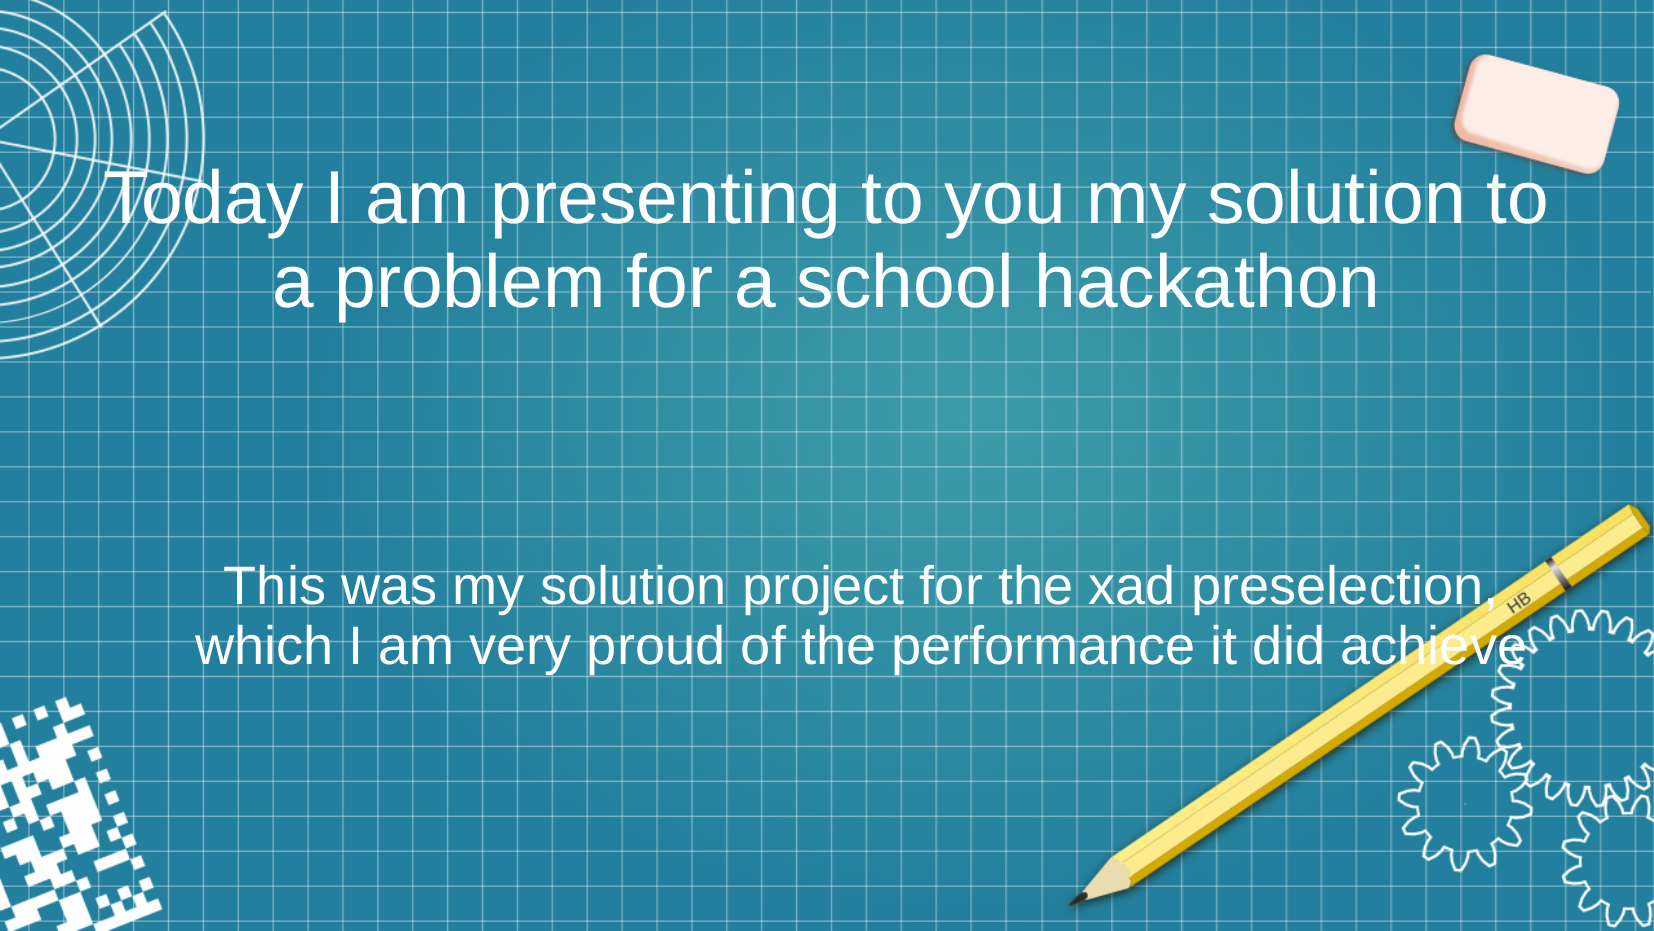

# Today I am presenting to you my solution to a problem for a school hackathon
This was my solution project for the xad preselection, which I am very proud of the performance it did achieve